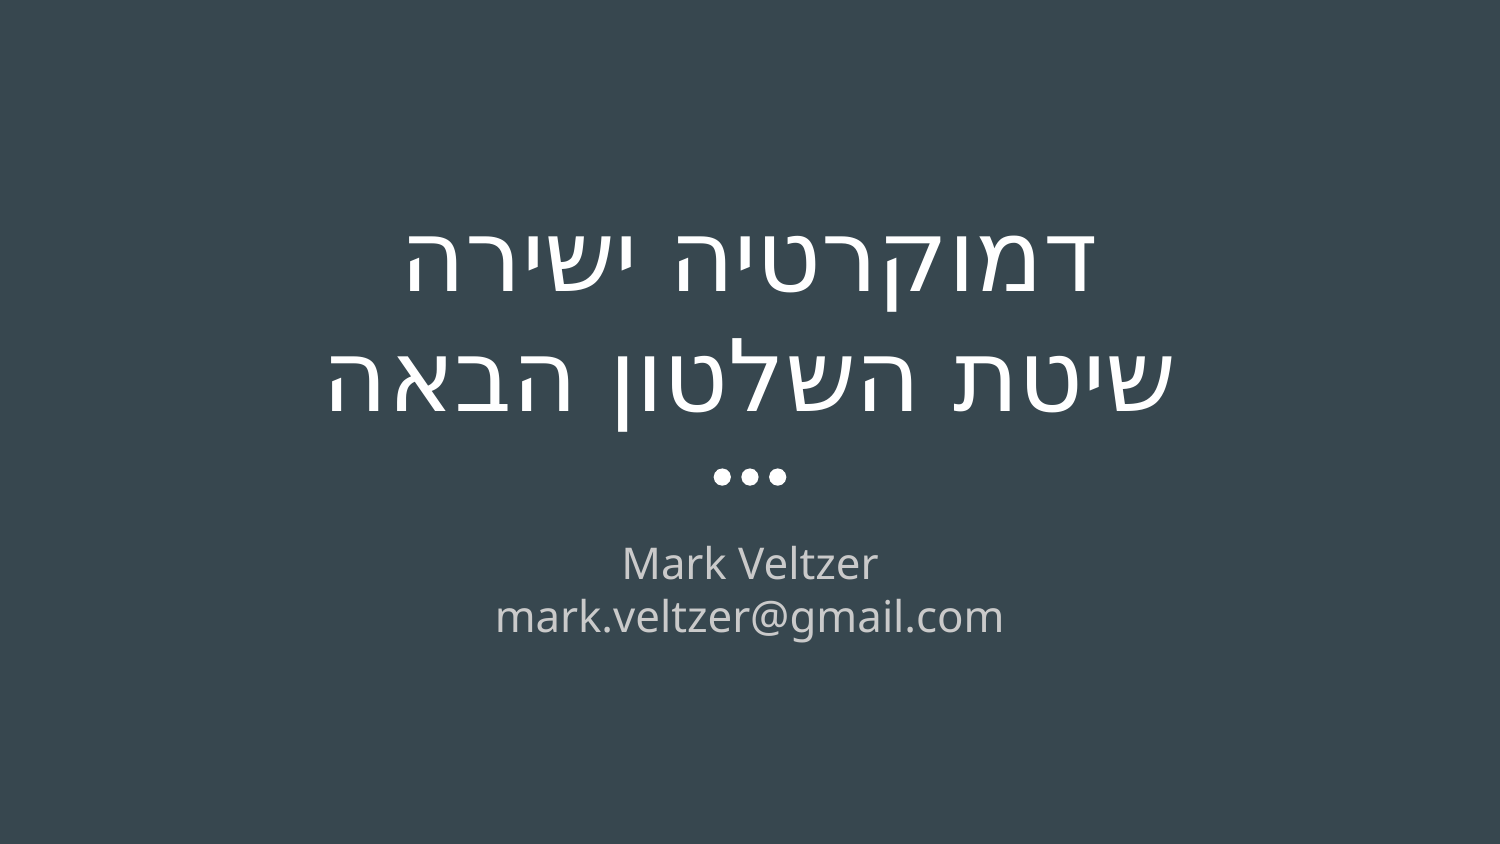

# דמוקרטיה ישירה שיטת השלטון הבאה
Mark Veltzer
mark.veltzer@gmail.com